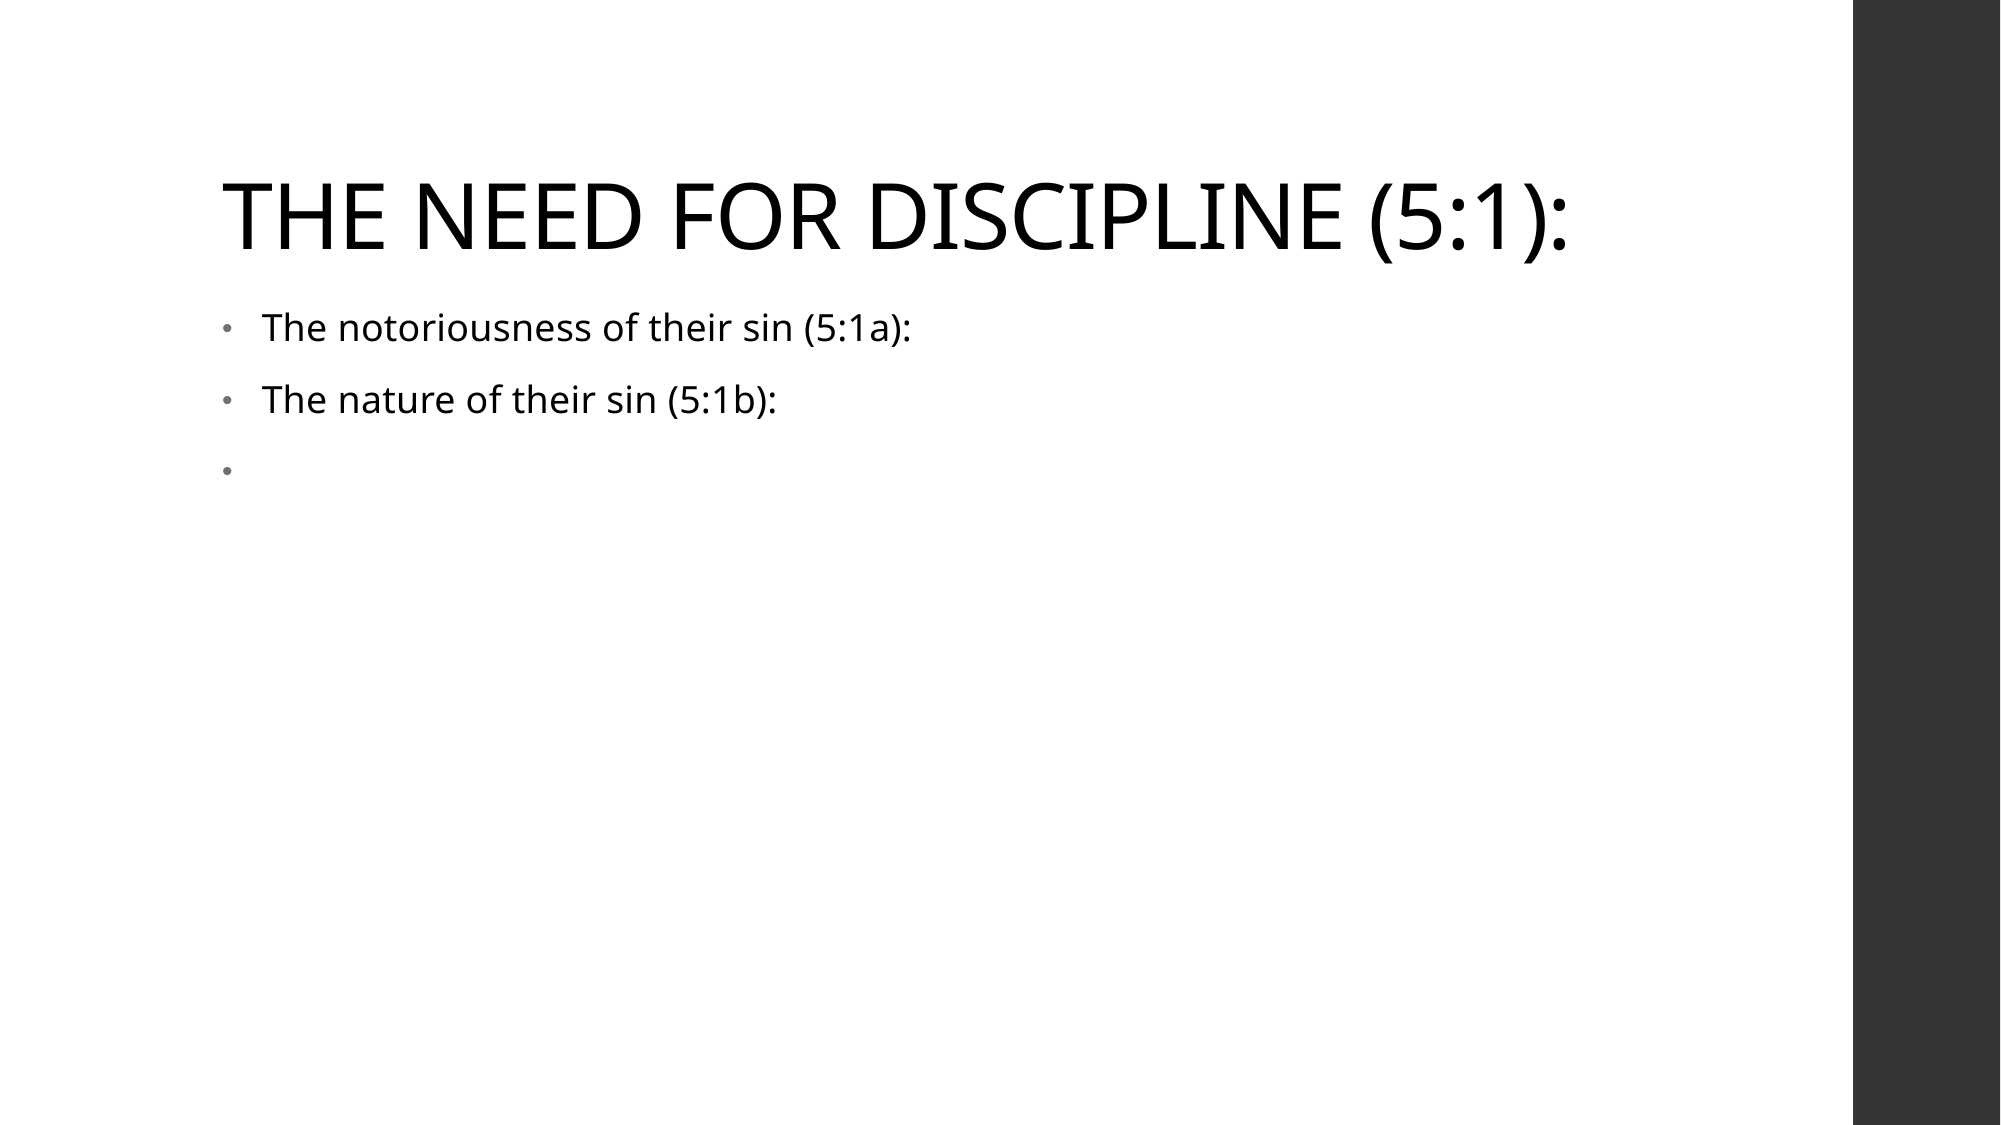

# THE NEED FOR DISCIPLINE (5:1):
 The notoriousness of their sin (5:1a):
 The nature of their sin (5:1b):